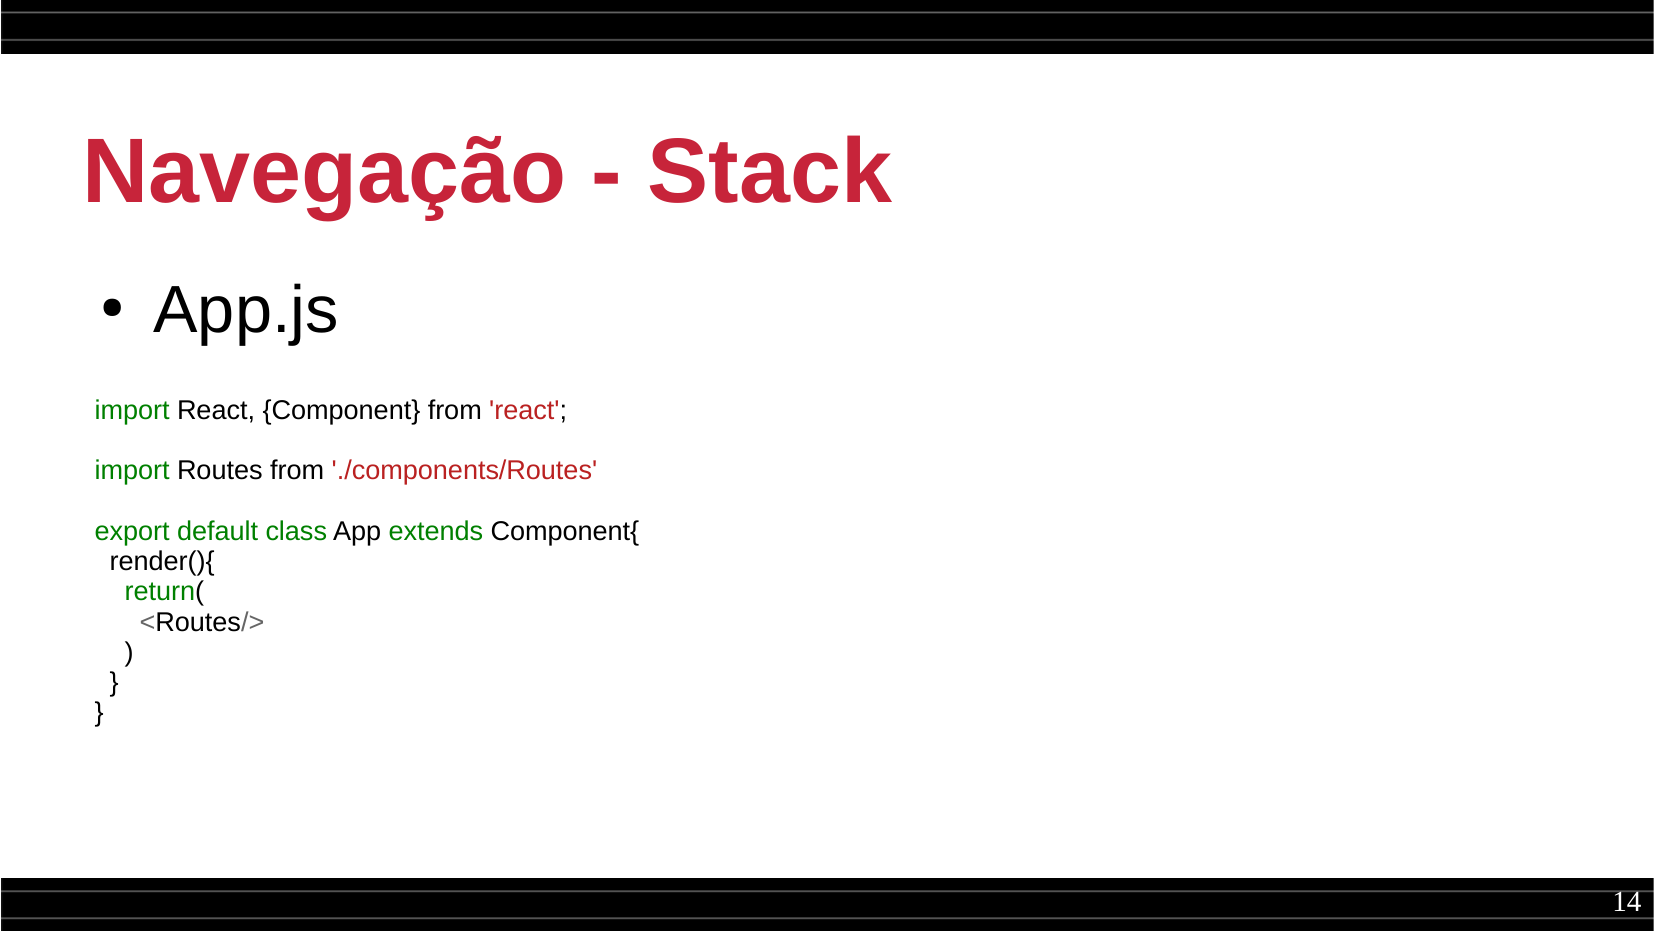

# Navegação - Stack
App.js
import React, {Component} from 'react';
import Routes from './components/Routes'
export default class App extends Component{
 render(){
 return(
 <Routes/>
 )
 }
}